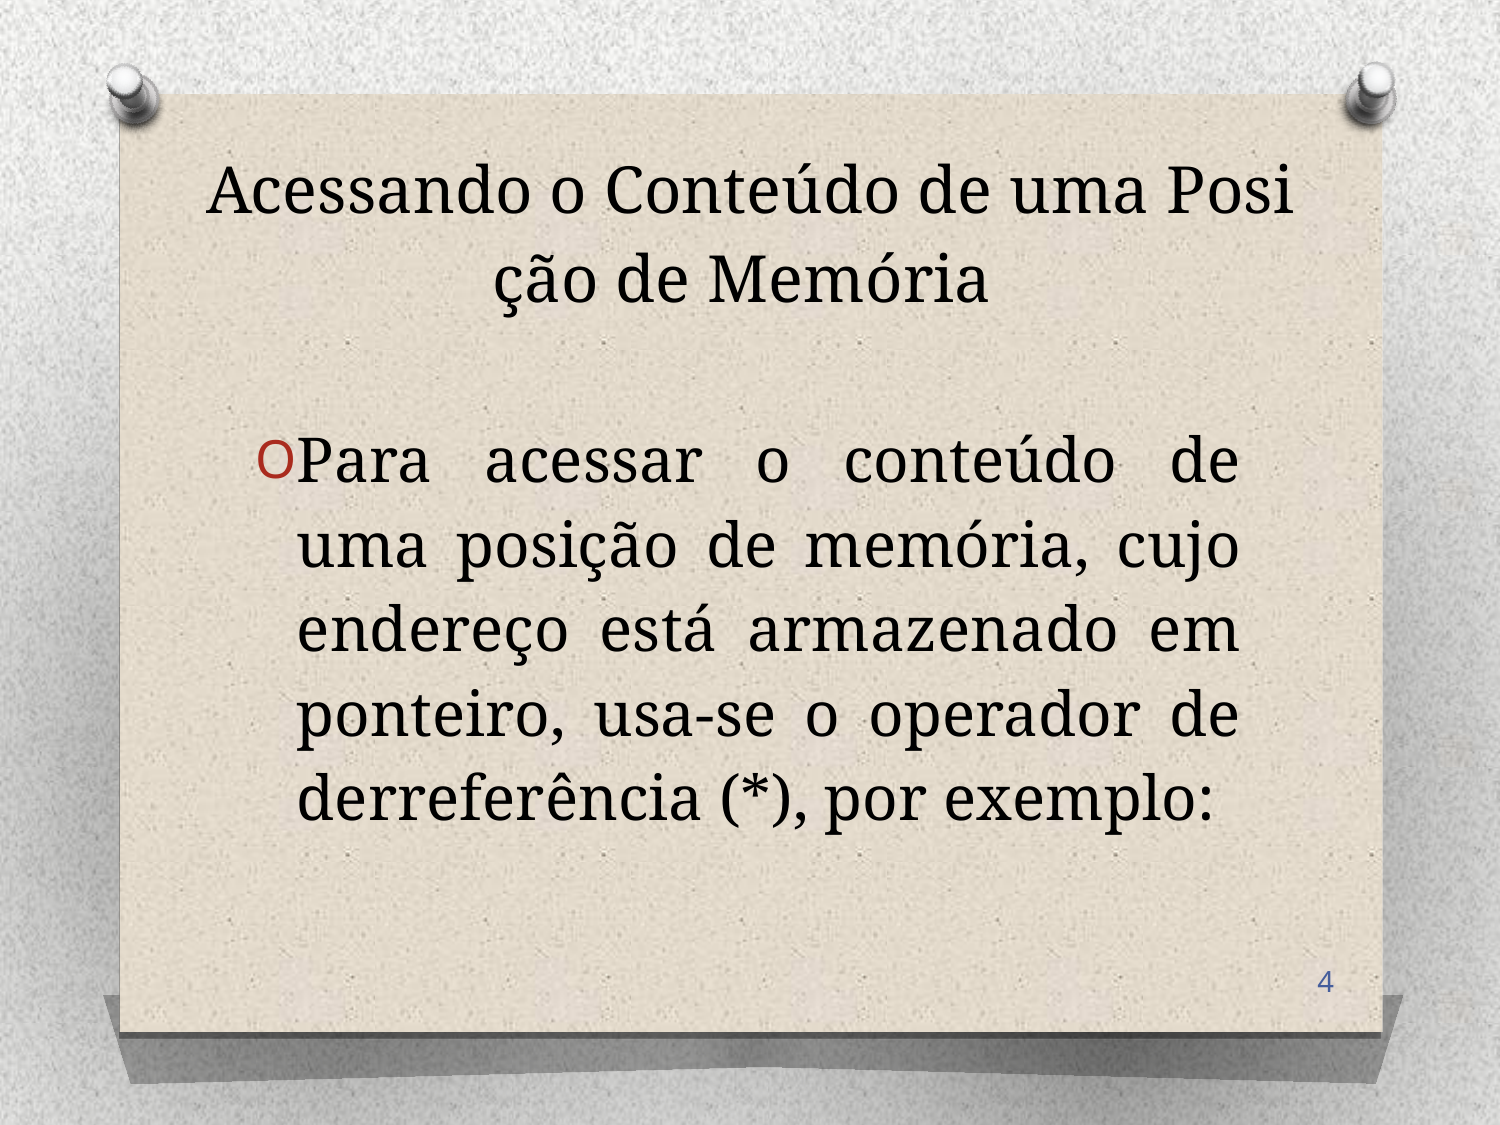

# Acessando o Conteúdo de uma Posição de Memória
Para acessar o conteúdo de uma posição de memória, cujo endereço está armazenado em ponteiro, usa-se o operador de derreferência (*), por exemplo: